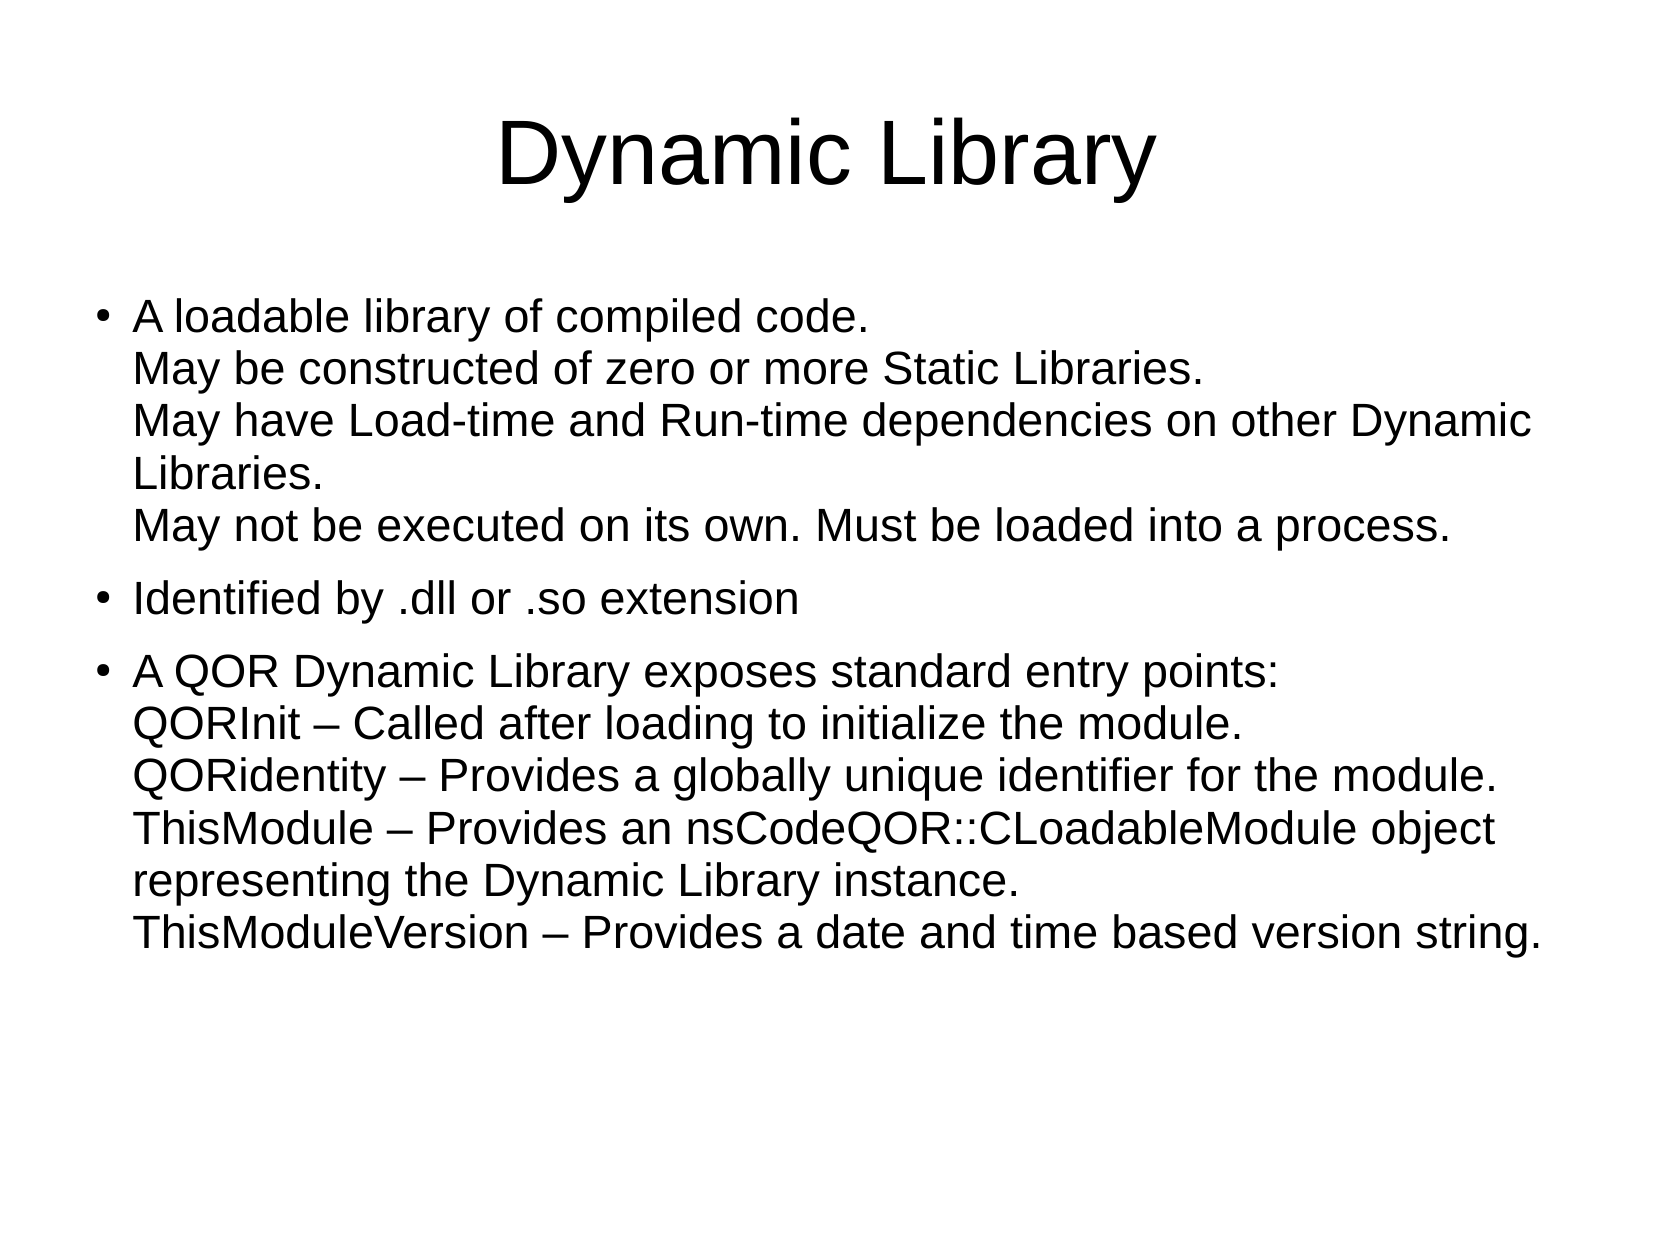

# Dynamic Library
A loadable library of compiled code.
May be constructed of zero or more Static Libraries.
May have Load-time and Run-time dependencies on other Dynamic Libraries.
May not be executed on its own. Must be loaded into a process.
Identified by .dll or .so extension
A QOR Dynamic Library exposes standard entry points:
QORInit – Called after loading to initialize the module.
QORidentity – Provides a globally unique identifier for the module.
ThisModule – Provides an nsCodeQOR::CLoadableModule object representing the Dynamic Library instance.
ThisModuleVersion – Provides a date and time based version string.